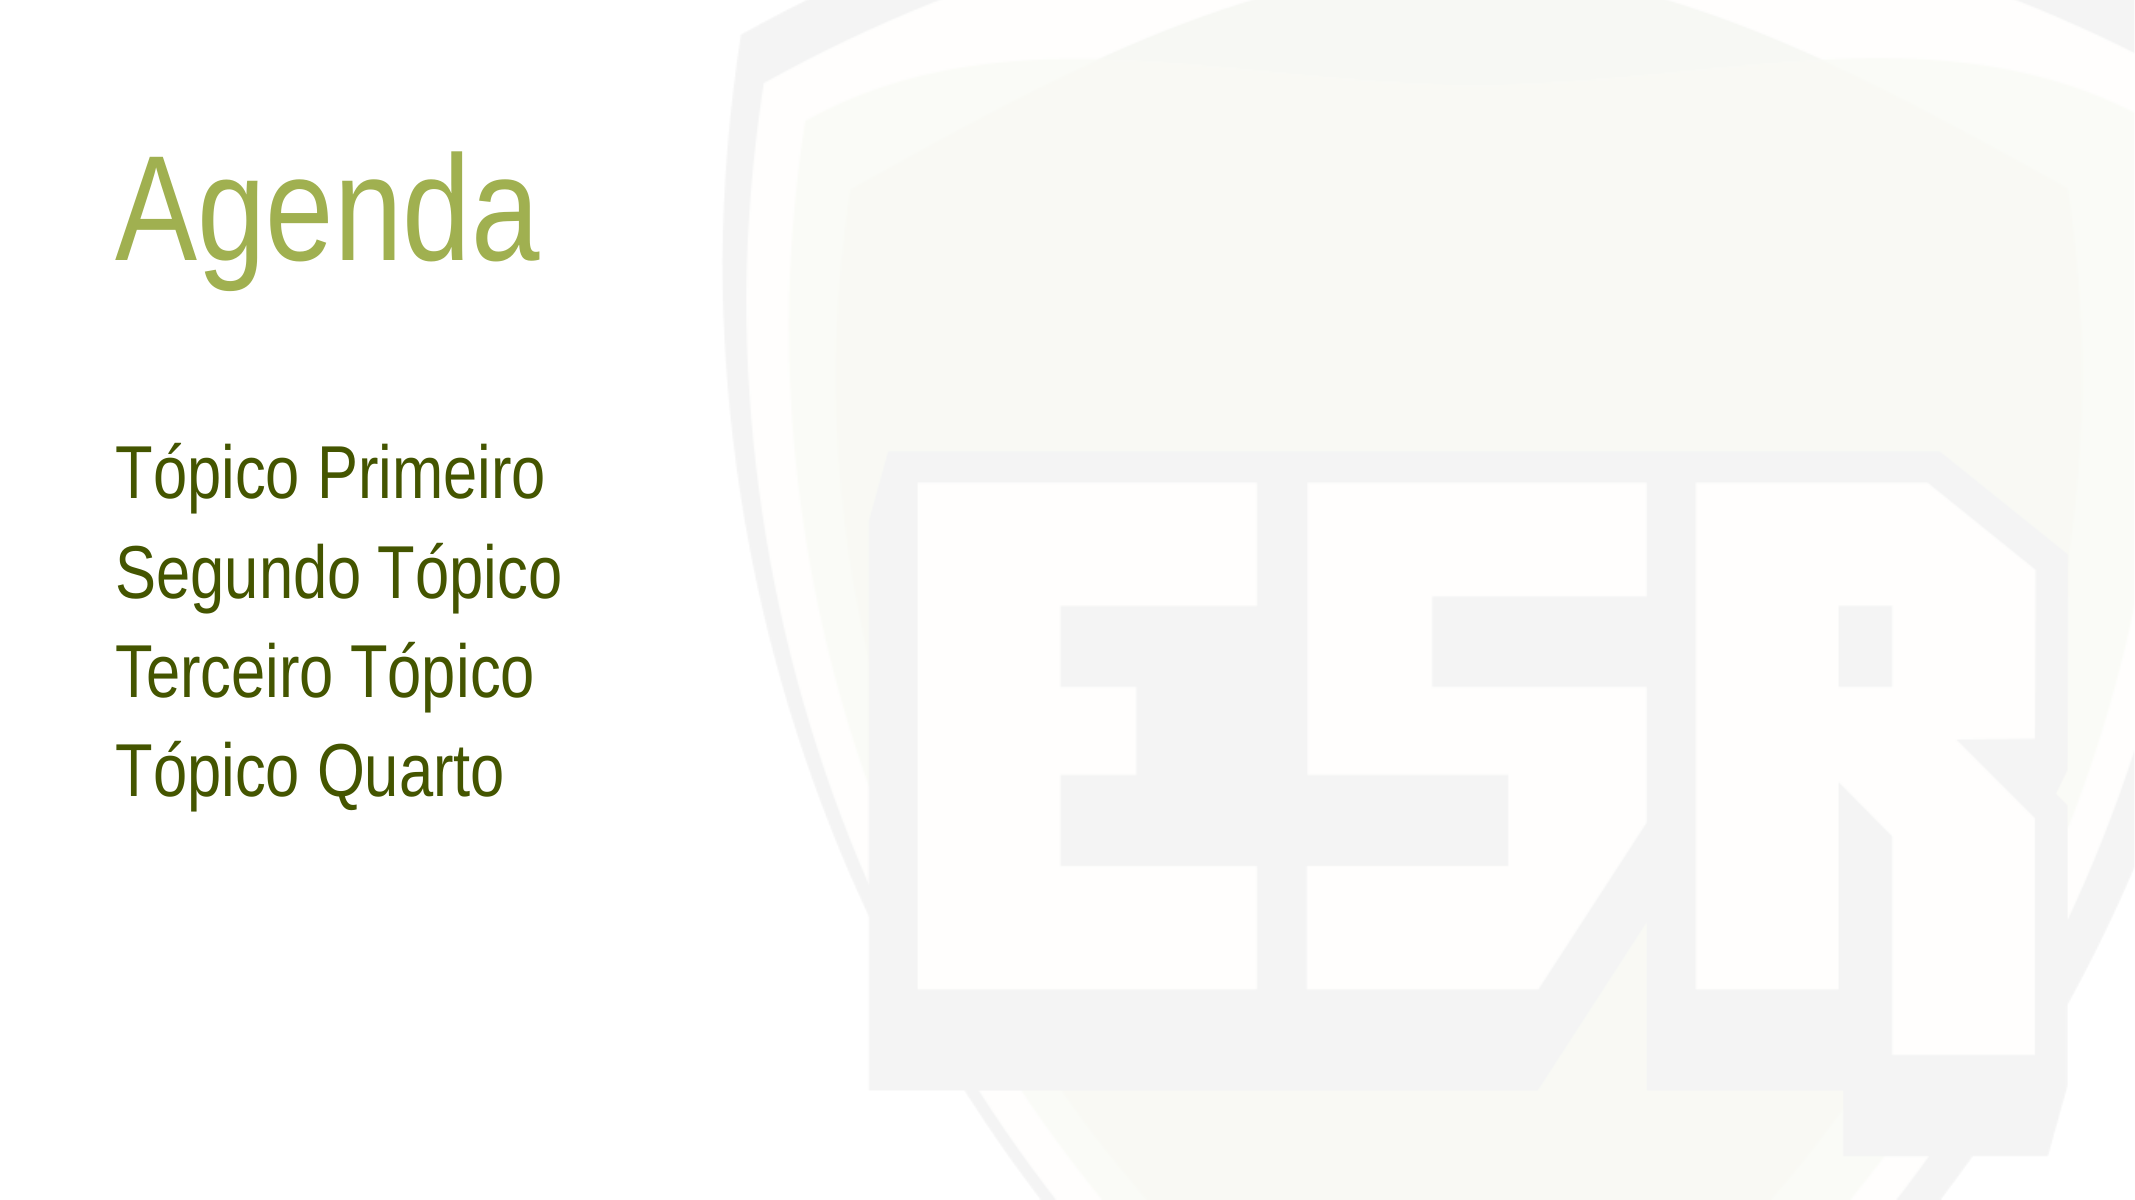

Agenda
Tópico Primeiro
Segundo Tópico
Terceiro Tópico
Tópico Quarto